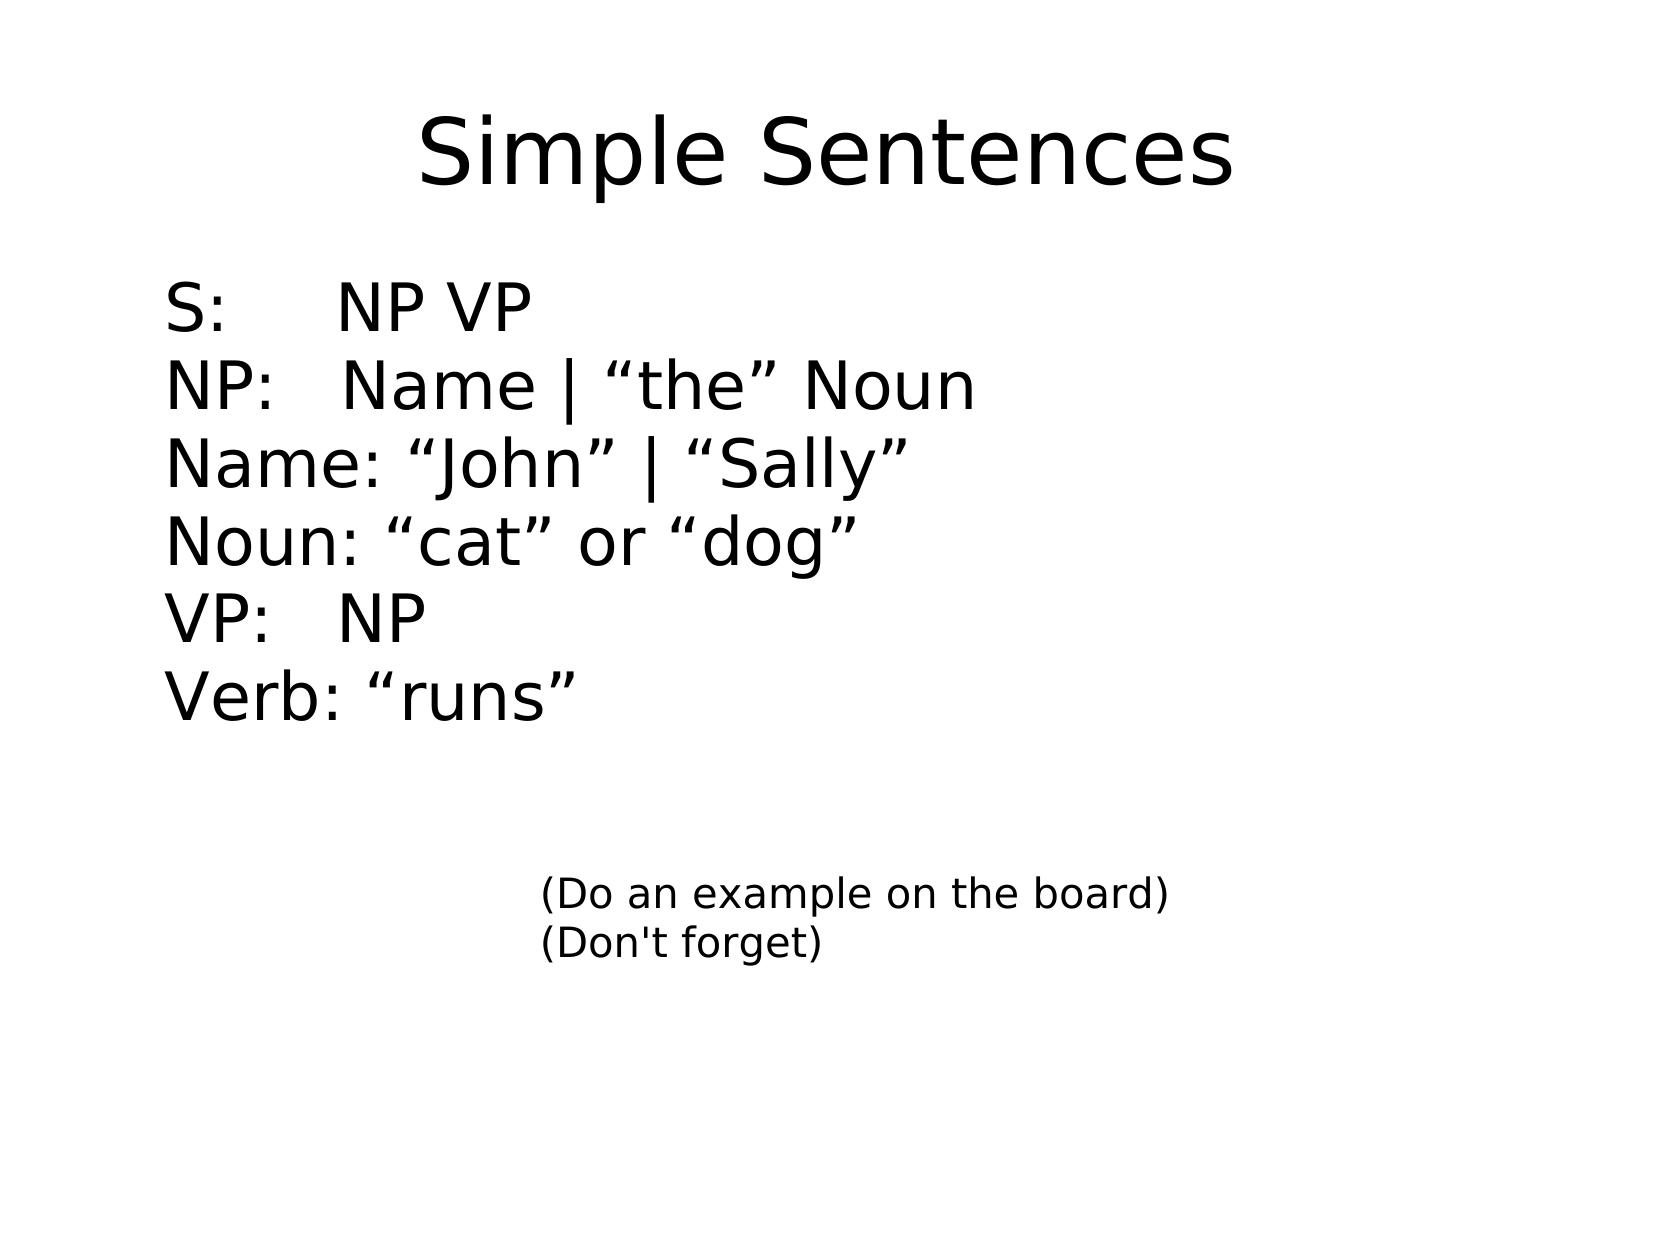

# Simple Sentences
S: NP VP
NP: Name | “the” Noun
Name: “John” | “Sally”
Noun: “cat” or “dog”
VP: NP
Verb: “runs”
(Do an example on the board)
(Don't forget)